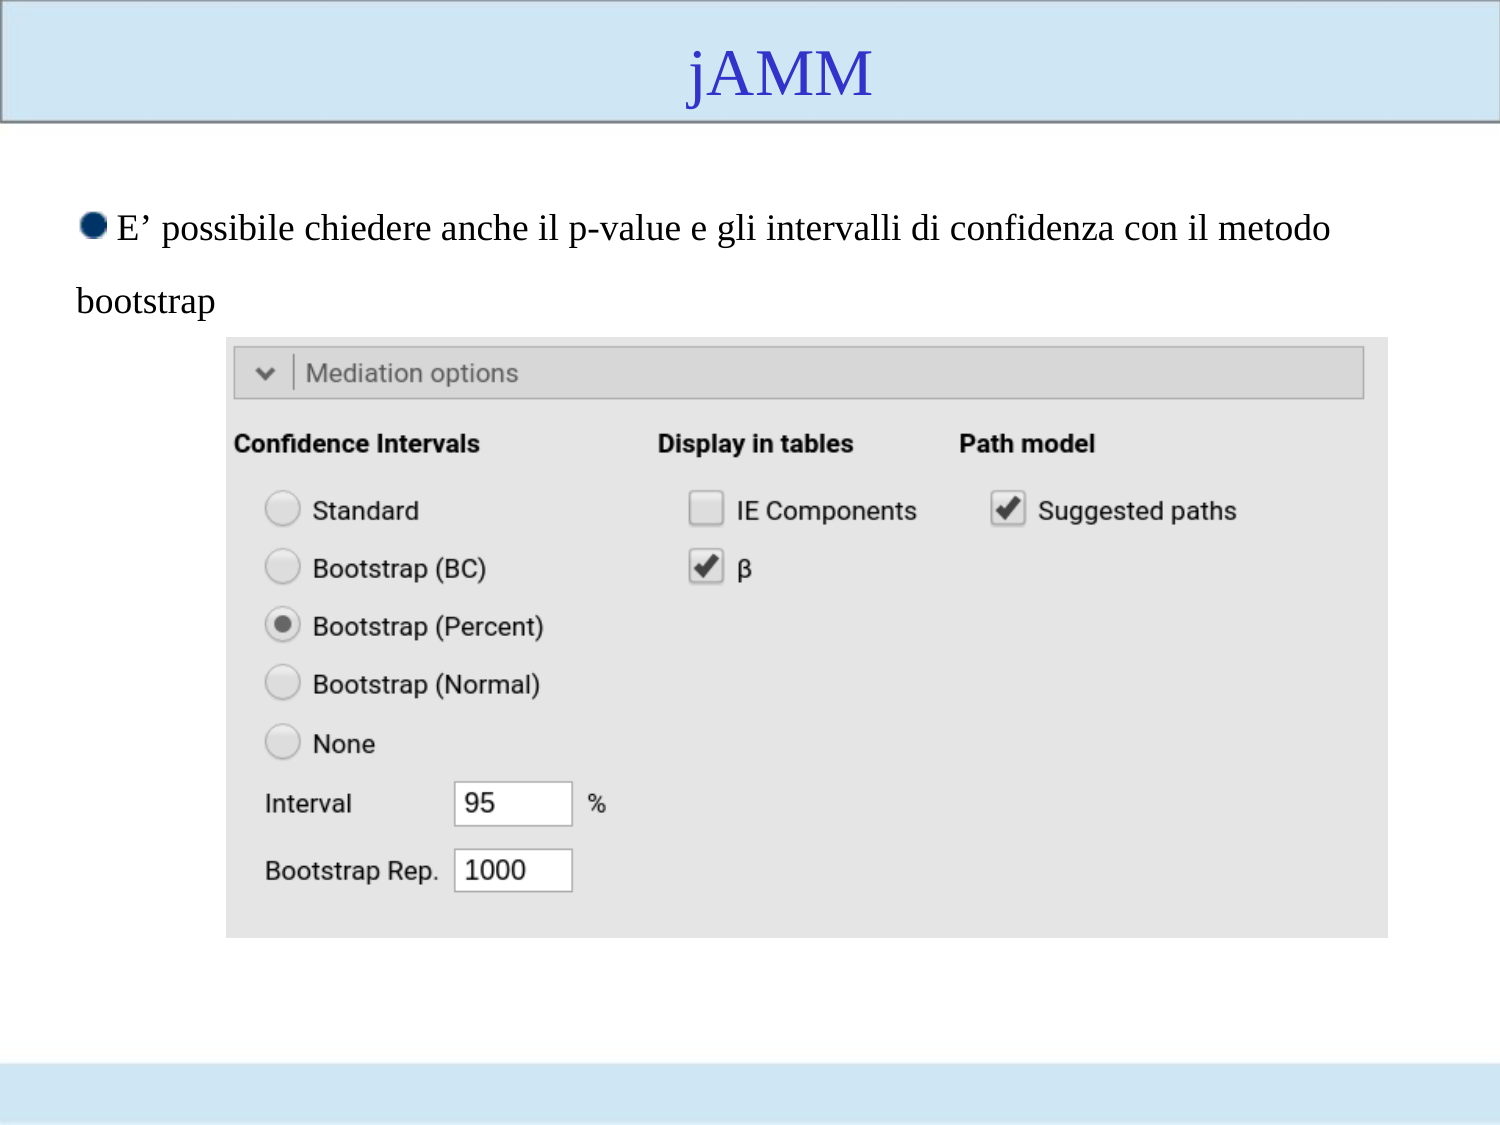

# jAMM
 E’ possibile chiedere anche il p-value e gli intervalli di confidenza con il metodo bootstrap